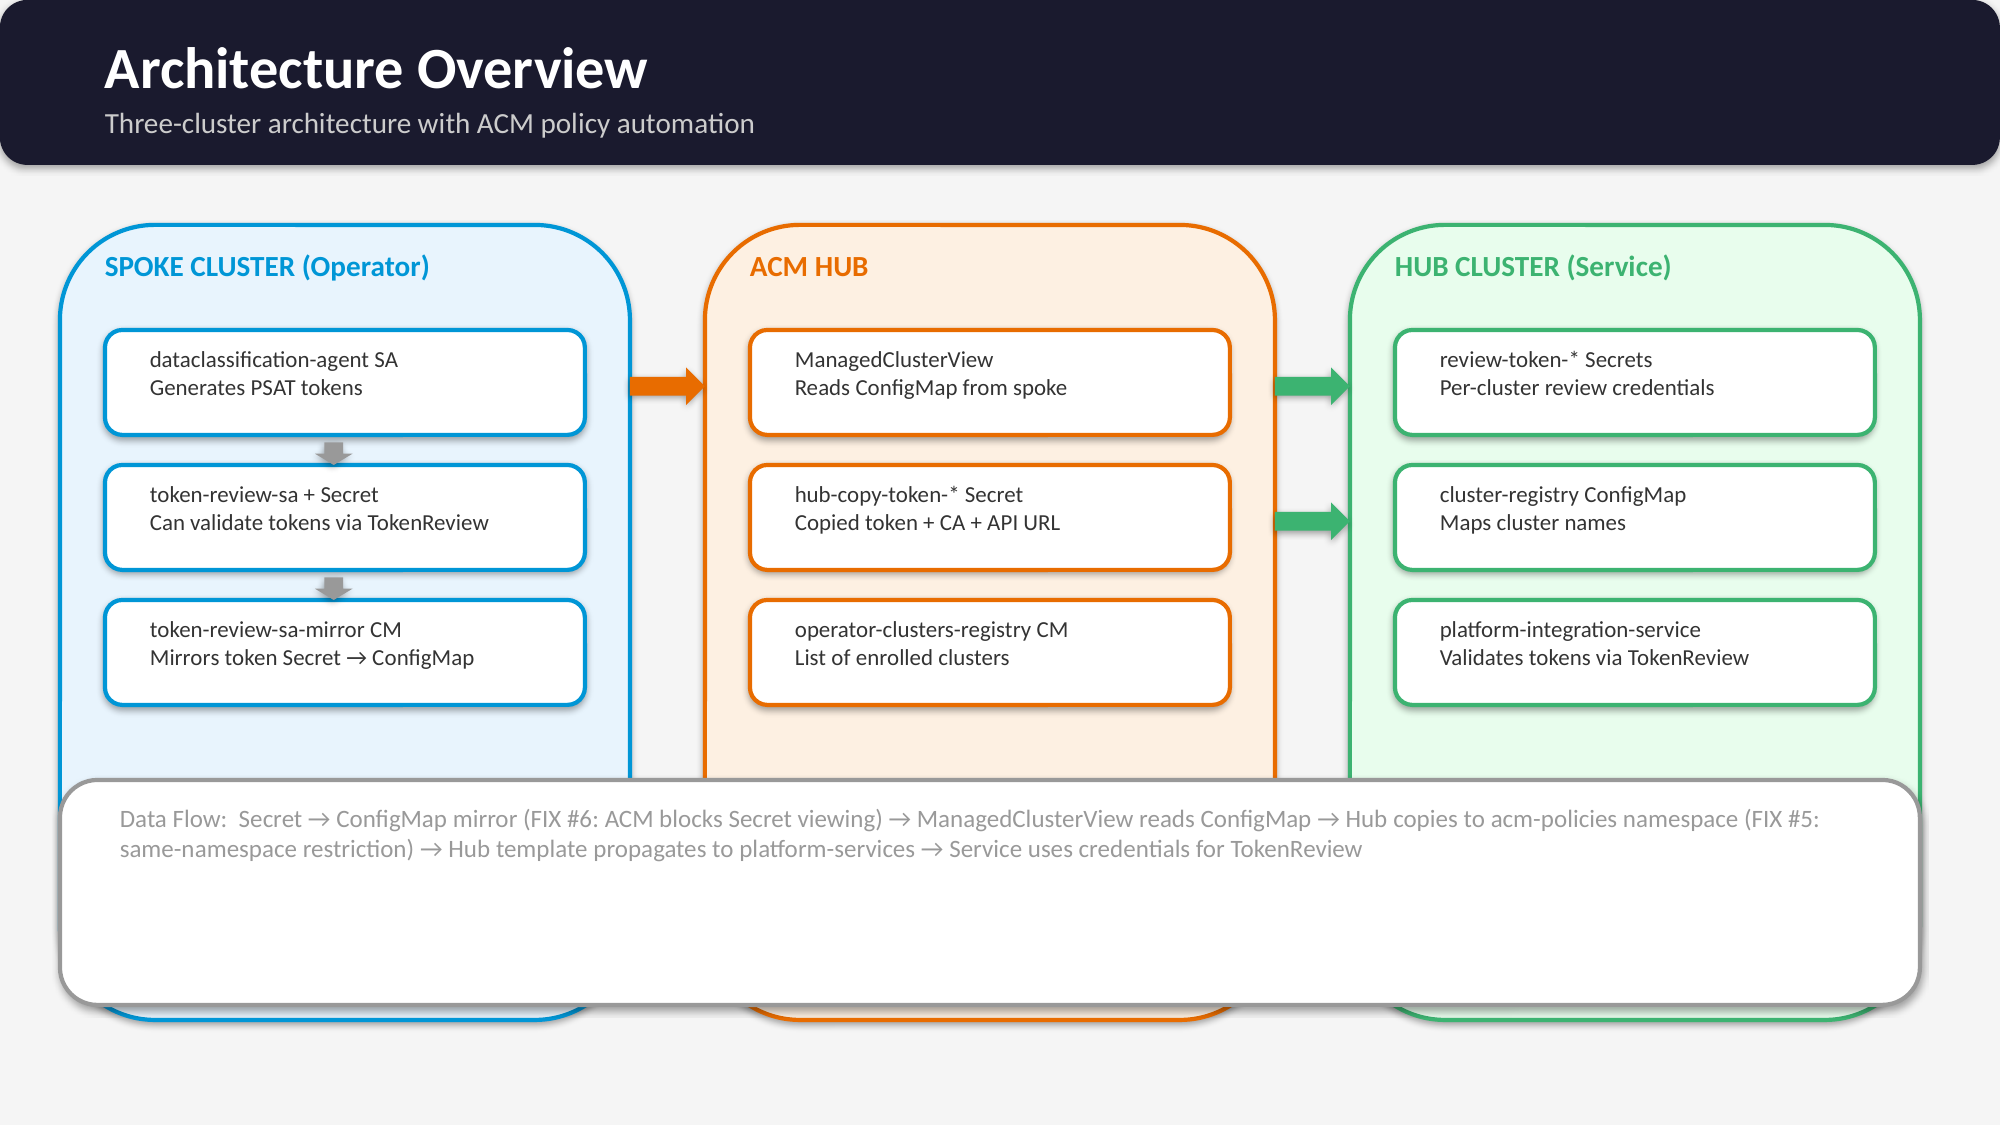

Architecture Overview
Three-cluster architecture with ACM policy automation
SPOKE CLUSTER (Operator)
ACM HUB
HUB CLUSTER (Service)
dataclassification-agent SA
Generates PSAT tokens
ManagedClusterView
Reads ConfigMap from spoke
review-token-* Secrets
Per-cluster review credentials
token-review-sa + Secret
Can validate tokens via TokenReview
hub-copy-token-* Secret
Copied token + CA + API URL
cluster-registry ConfigMap
Maps cluster names
token-review-sa-mirror CM
Mirrors token Secret → ConfigMap
operator-clusters-registry CM
List of enrolled clusters
platform-integration-service
Validates tokens via TokenReview
Data Flow: Secret → ConfigMap mirror (FIX #6: ACM blocks Secret viewing) → ManagedClusterView reads ConfigMap → Hub copies to acm-policies namespace (FIX #5: same-namespace restriction) → Hub template propagates to platform-services → Service uses credentials for TokenReview